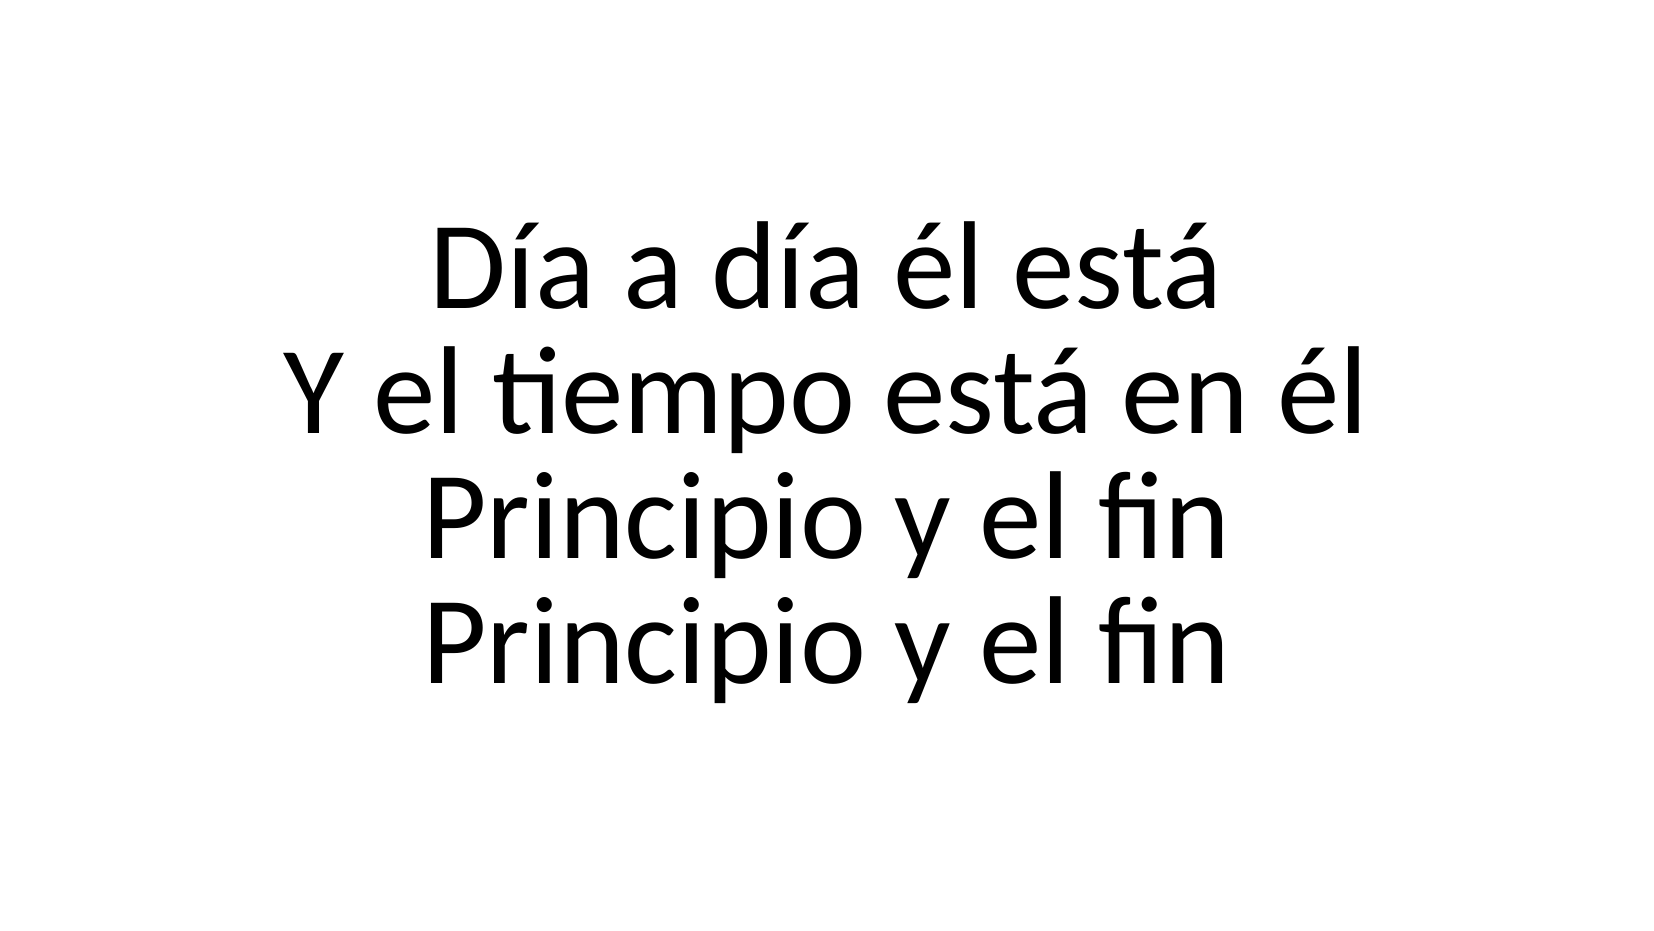

# Día a día él está Y el tiempo está en él Principio y el fin Principio y el fin